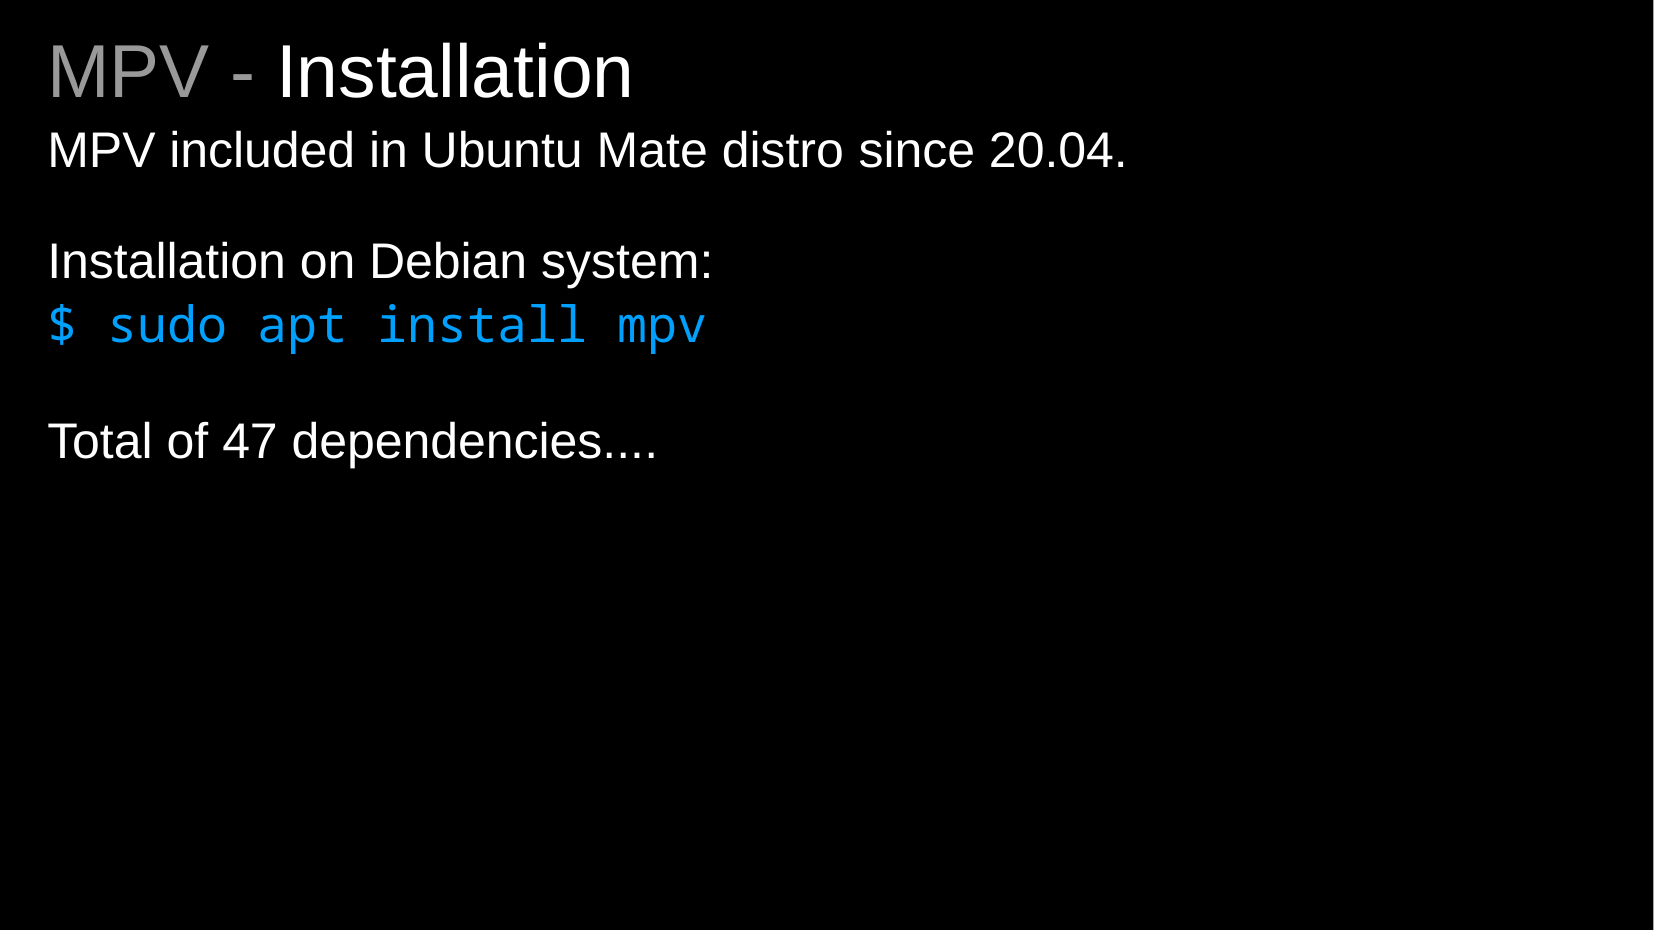

# MPV - Installation
MPV included in Ubuntu Mate distro since 20.04.
Installation on Debian system:
$ sudo apt install mpv
Total of 47 dependencies....